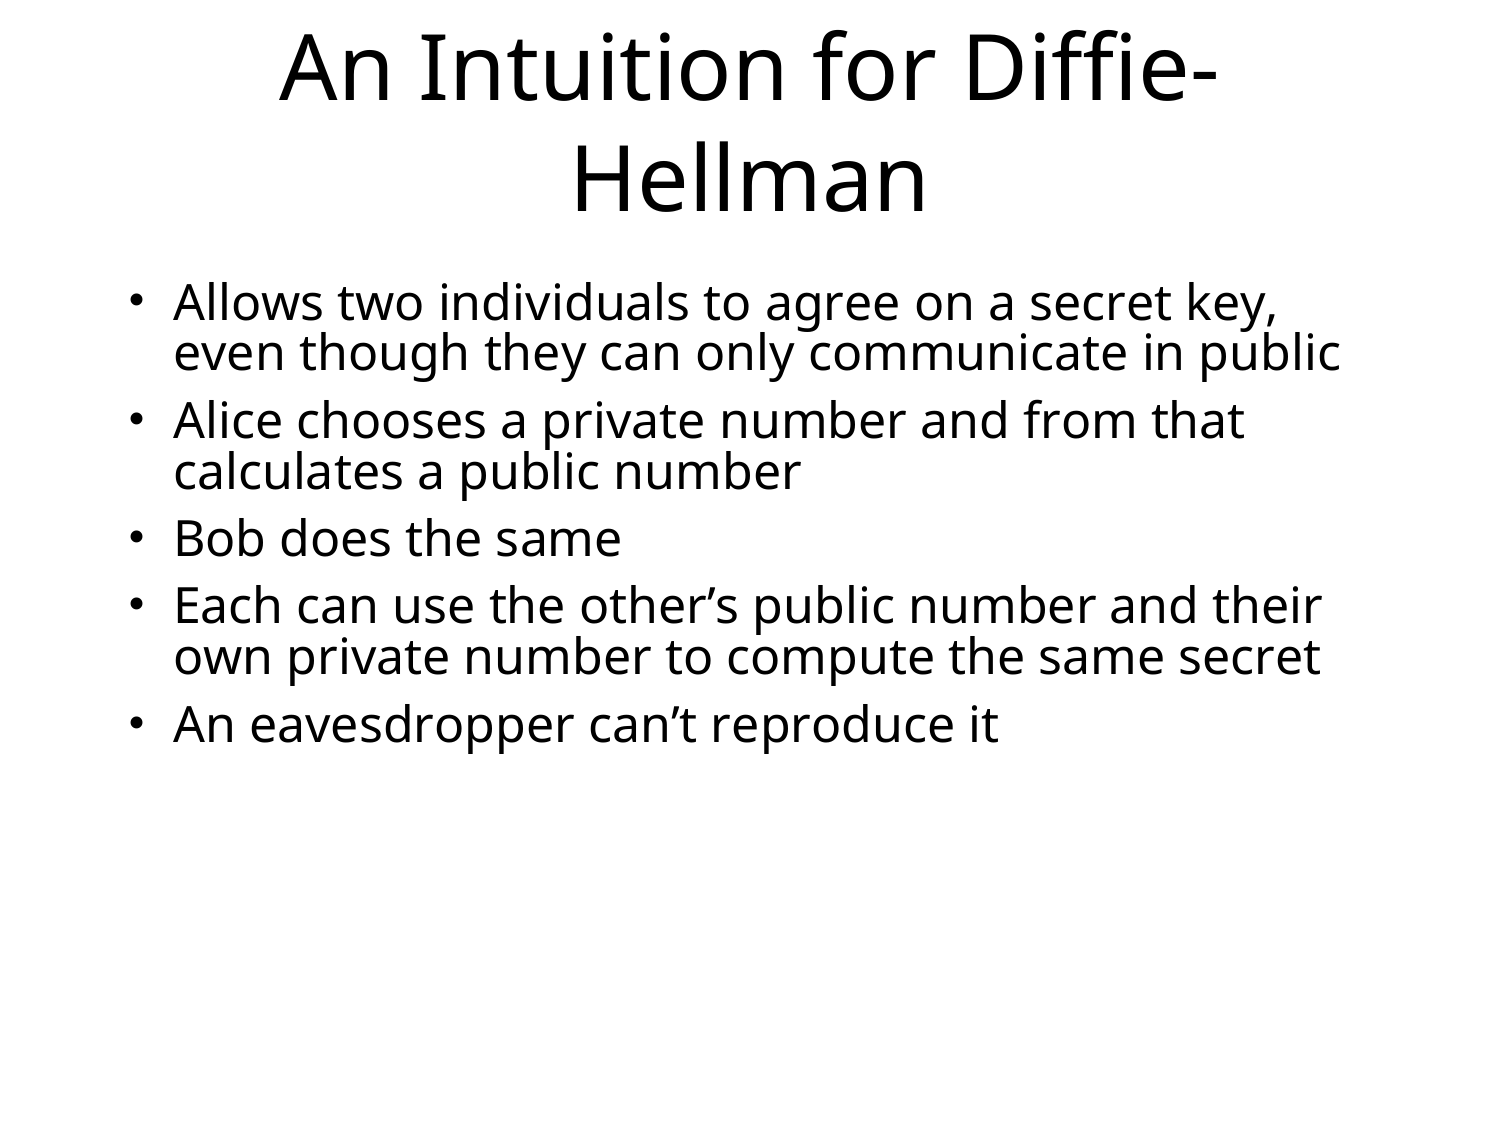

# An Intuition for Diffie-Hellman
Allows two individuals to agree on a secret key, even though they can only communicate in public
Alice chooses a private number and from that calculates a public number
Bob does the same
Each can use the other’s public number and their own private number to compute the same secret
An eavesdropper can’t reproduce it